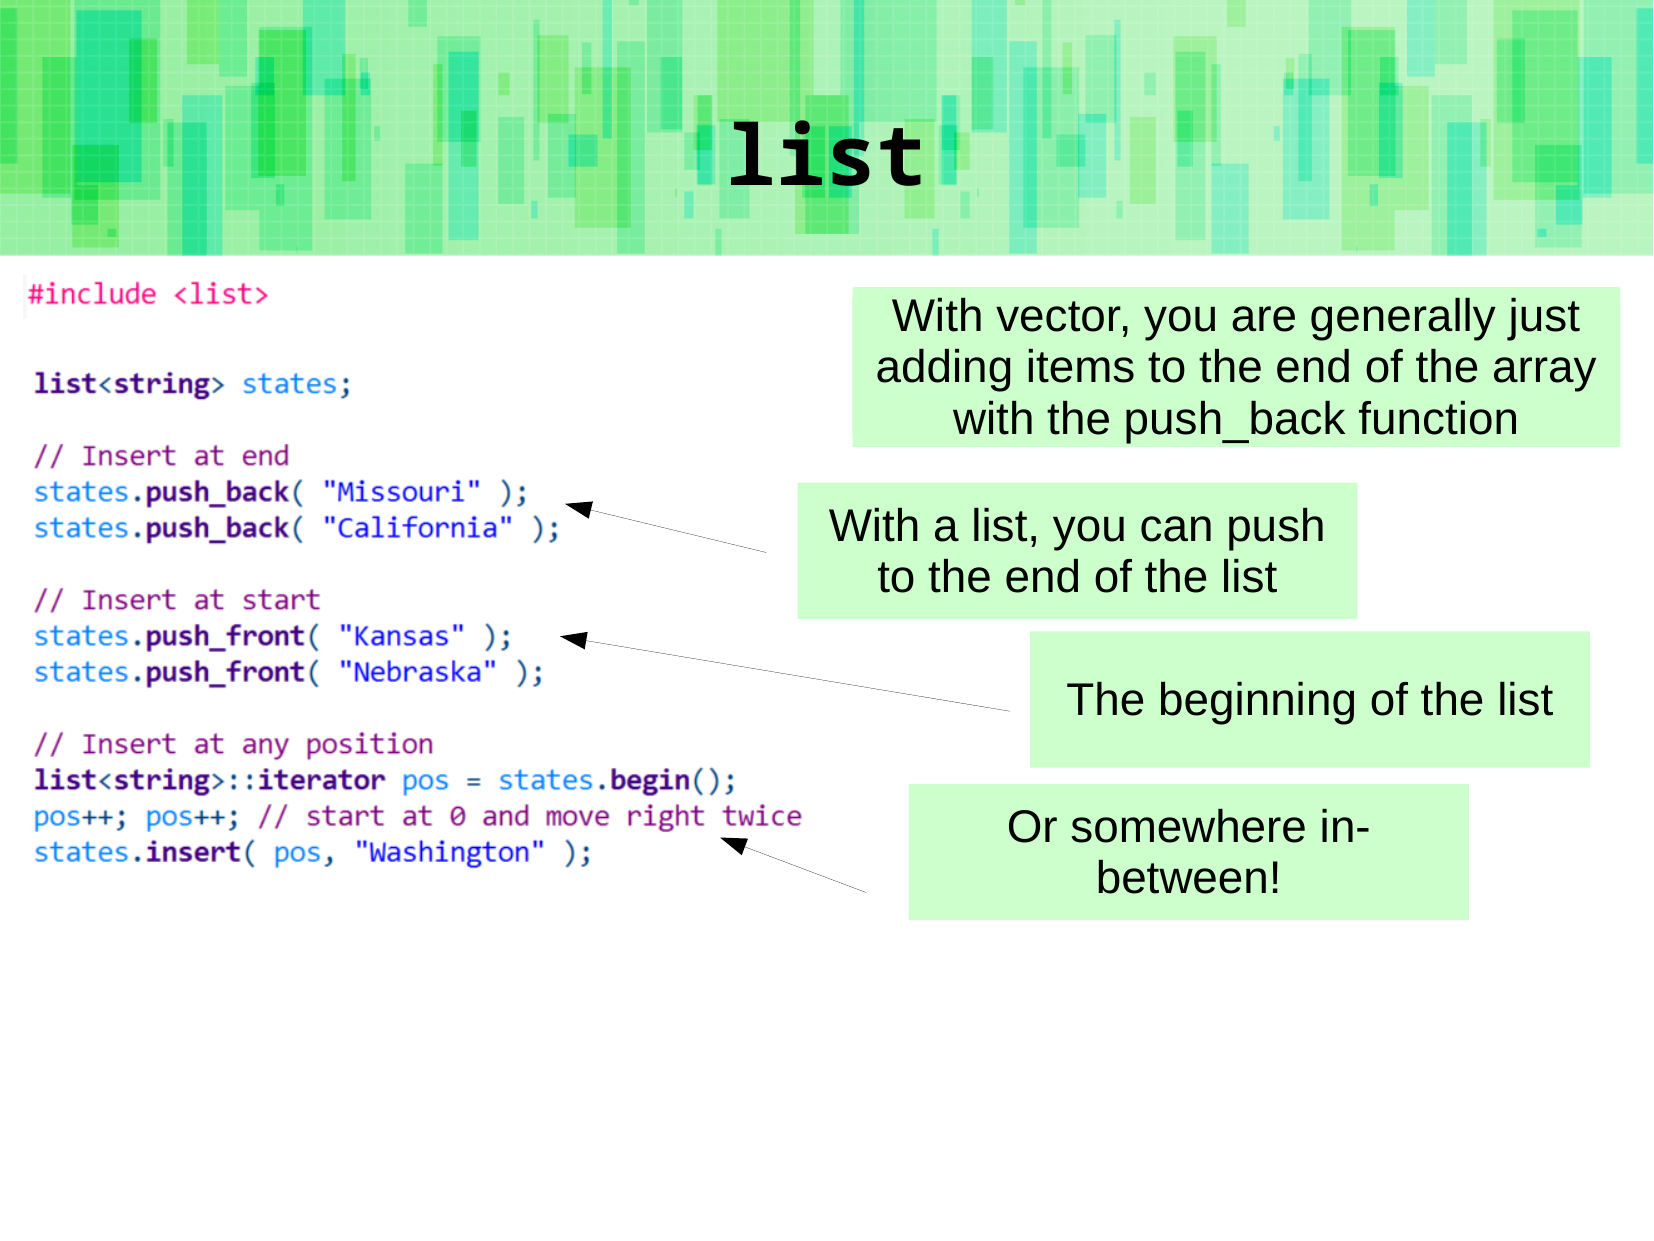

# list
With vector, you are generally just adding items to the end of the array with the push_back function
To use a list, you will need to include the <list> library.
With a list, you can push to the end of the list
The beginning of the list
Or somewhere in-between!